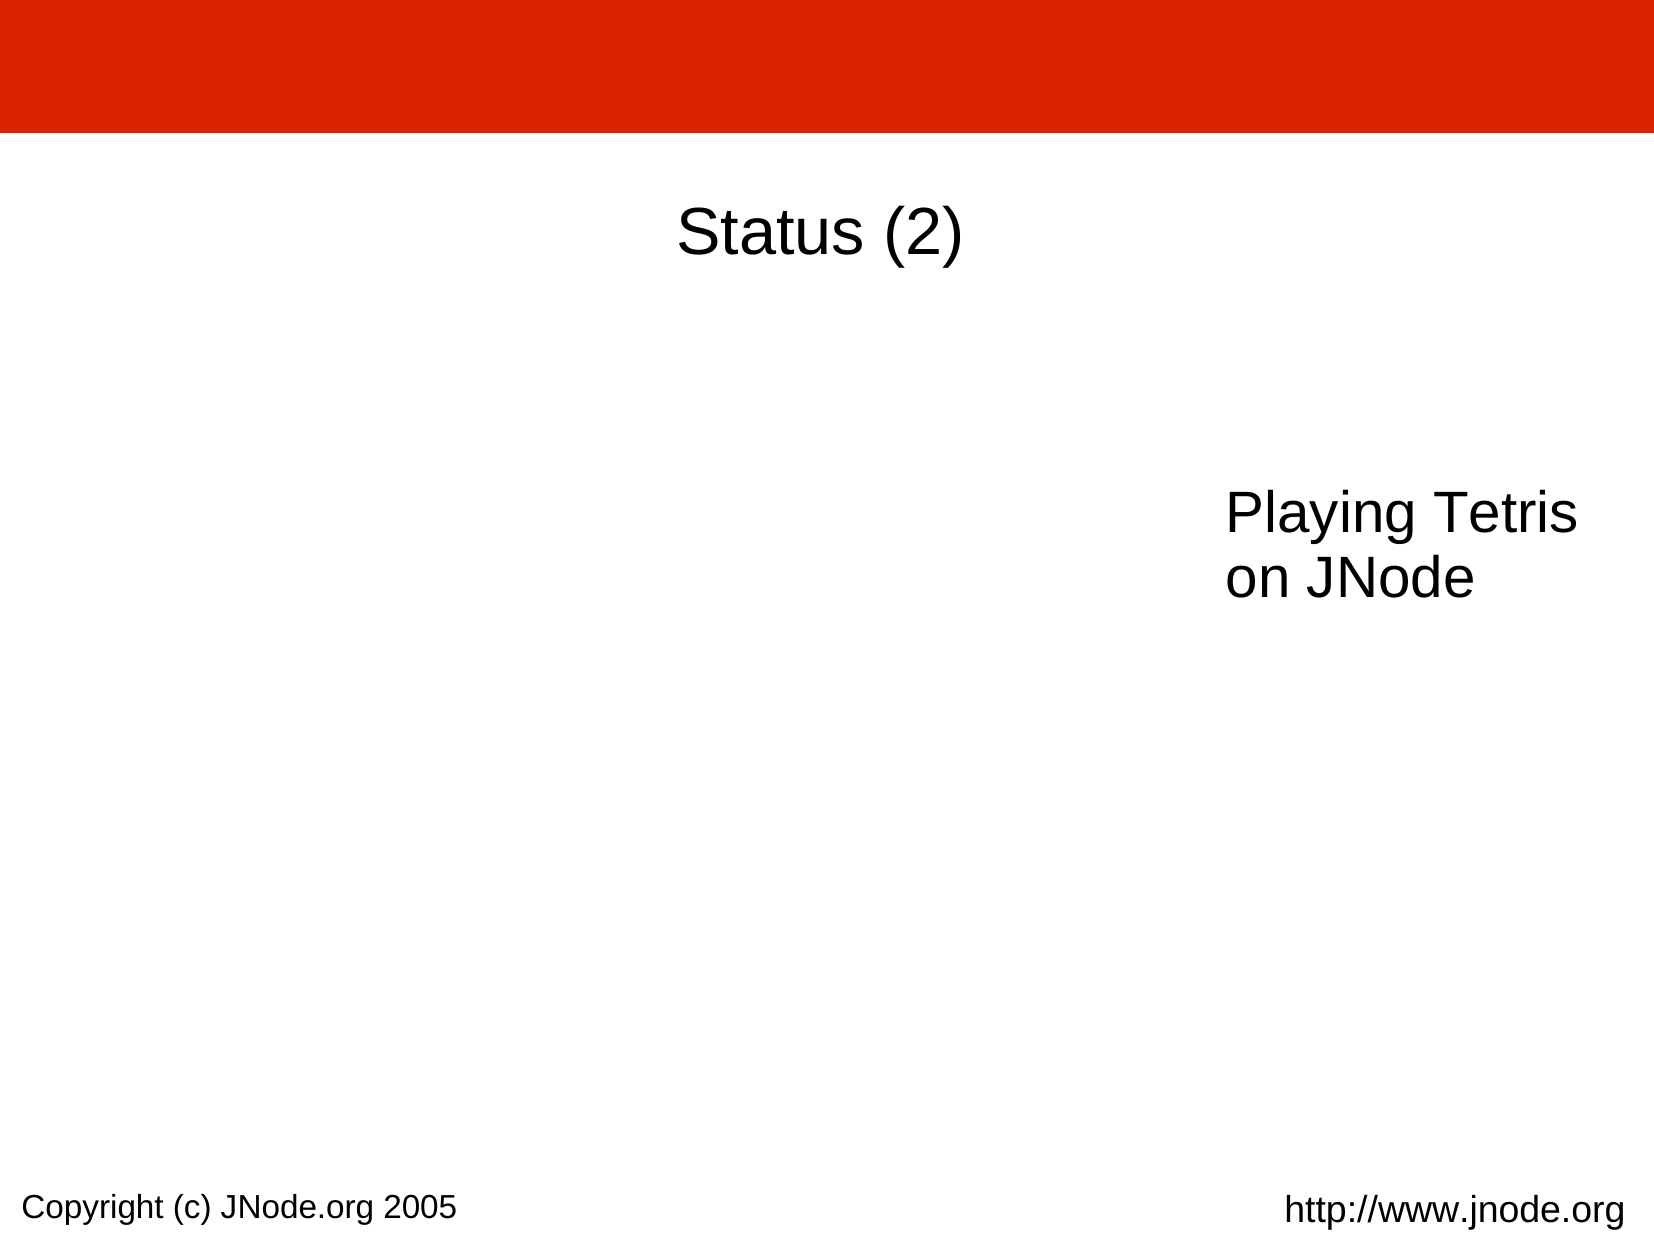

# Status (2)
Playing Tetris
on JNode